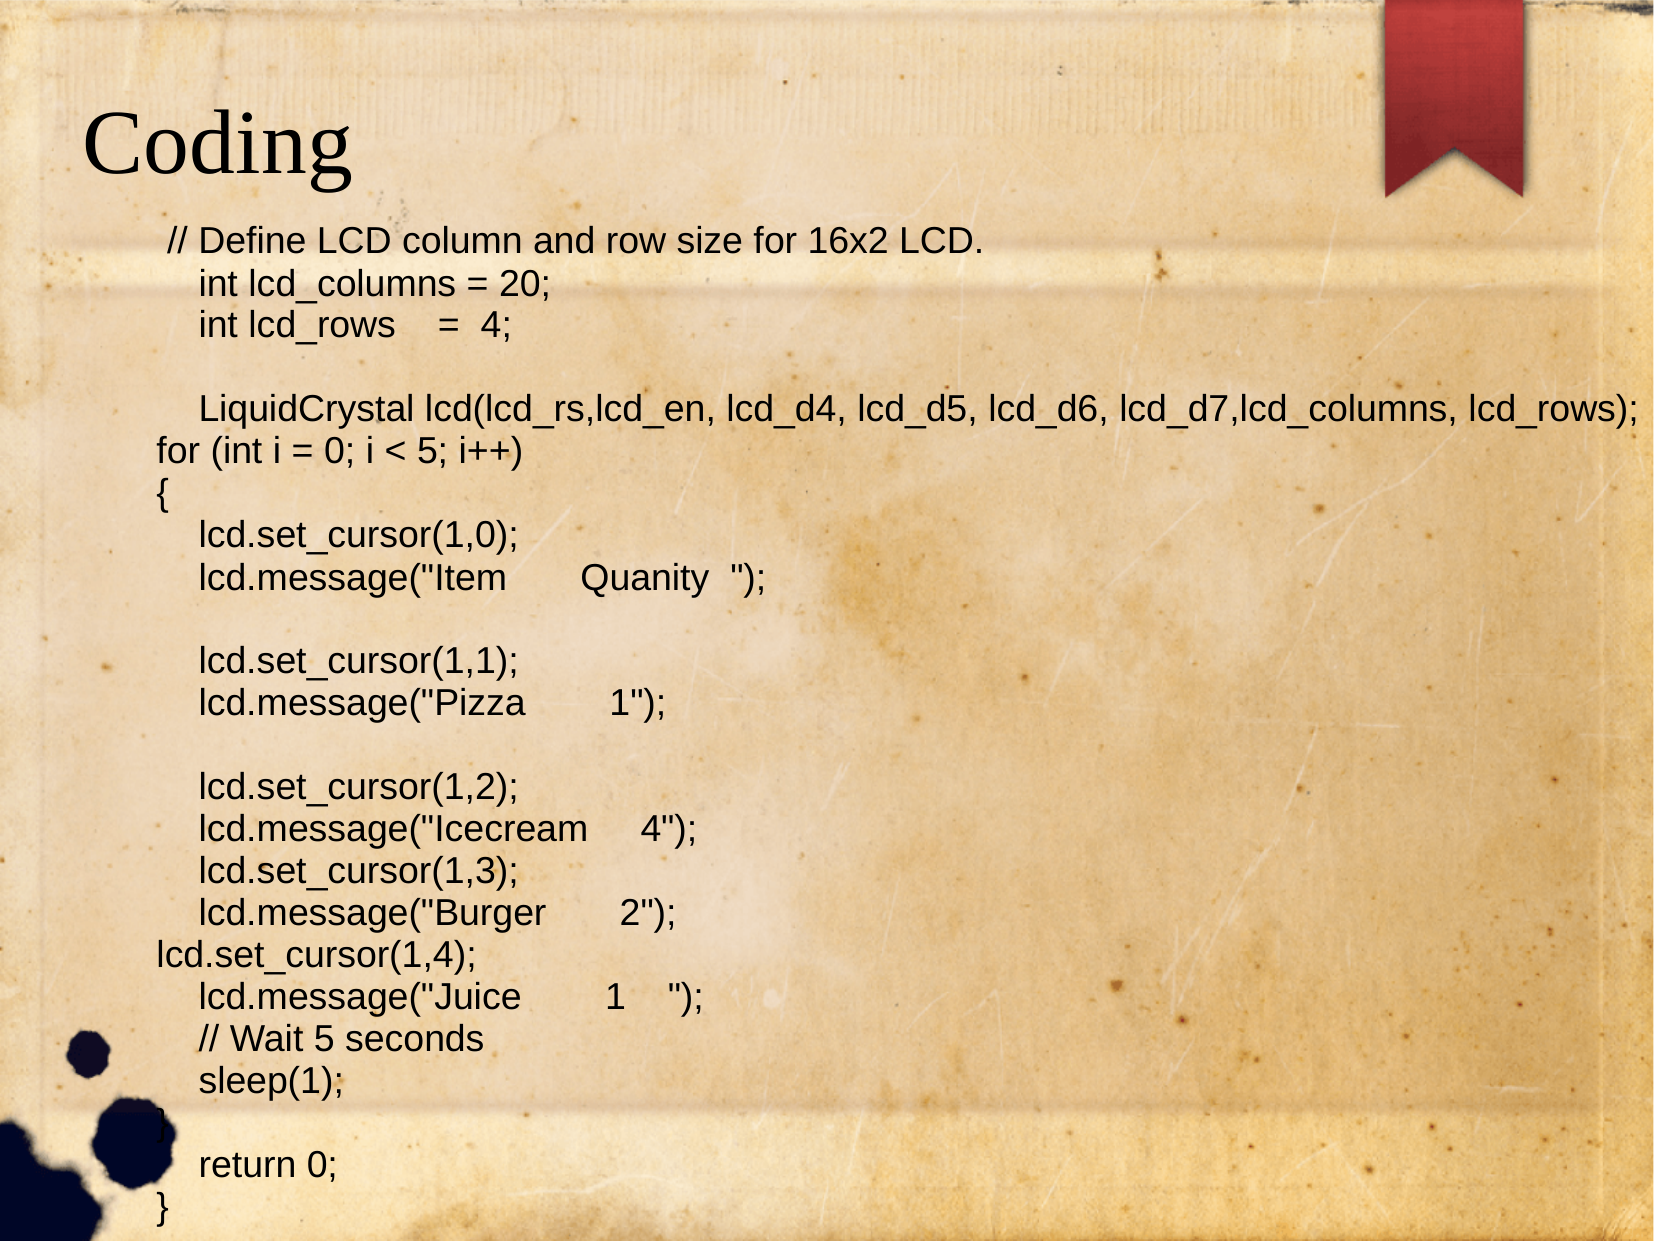

# Coding
 // Define LCD column and row size for 16x2 LCD.
 int lcd_columns = 20;
 int lcd_rows = 4;
 LiquidCrystal lcd(lcd_rs,lcd_en, lcd_d4, lcd_d5, lcd_d6, lcd_d7,lcd_columns, lcd_rows);
for (int i = 0; i < 5; i++)
{
 lcd.set_cursor(1,0);
 lcd.message("Item Quanity ");
 lcd.set_cursor(1,1);
 lcd.message("Pizza 1");
 lcd.set_cursor(1,2);
 lcd.message("Icecream 4");
 lcd.set_cursor(1,3);
 lcd.message("Burger 2");
lcd.set_cursor(1,4);
 lcd.message("Juice 1 ");
 // Wait 5 seconds
 sleep(1);
}
 return 0;
}